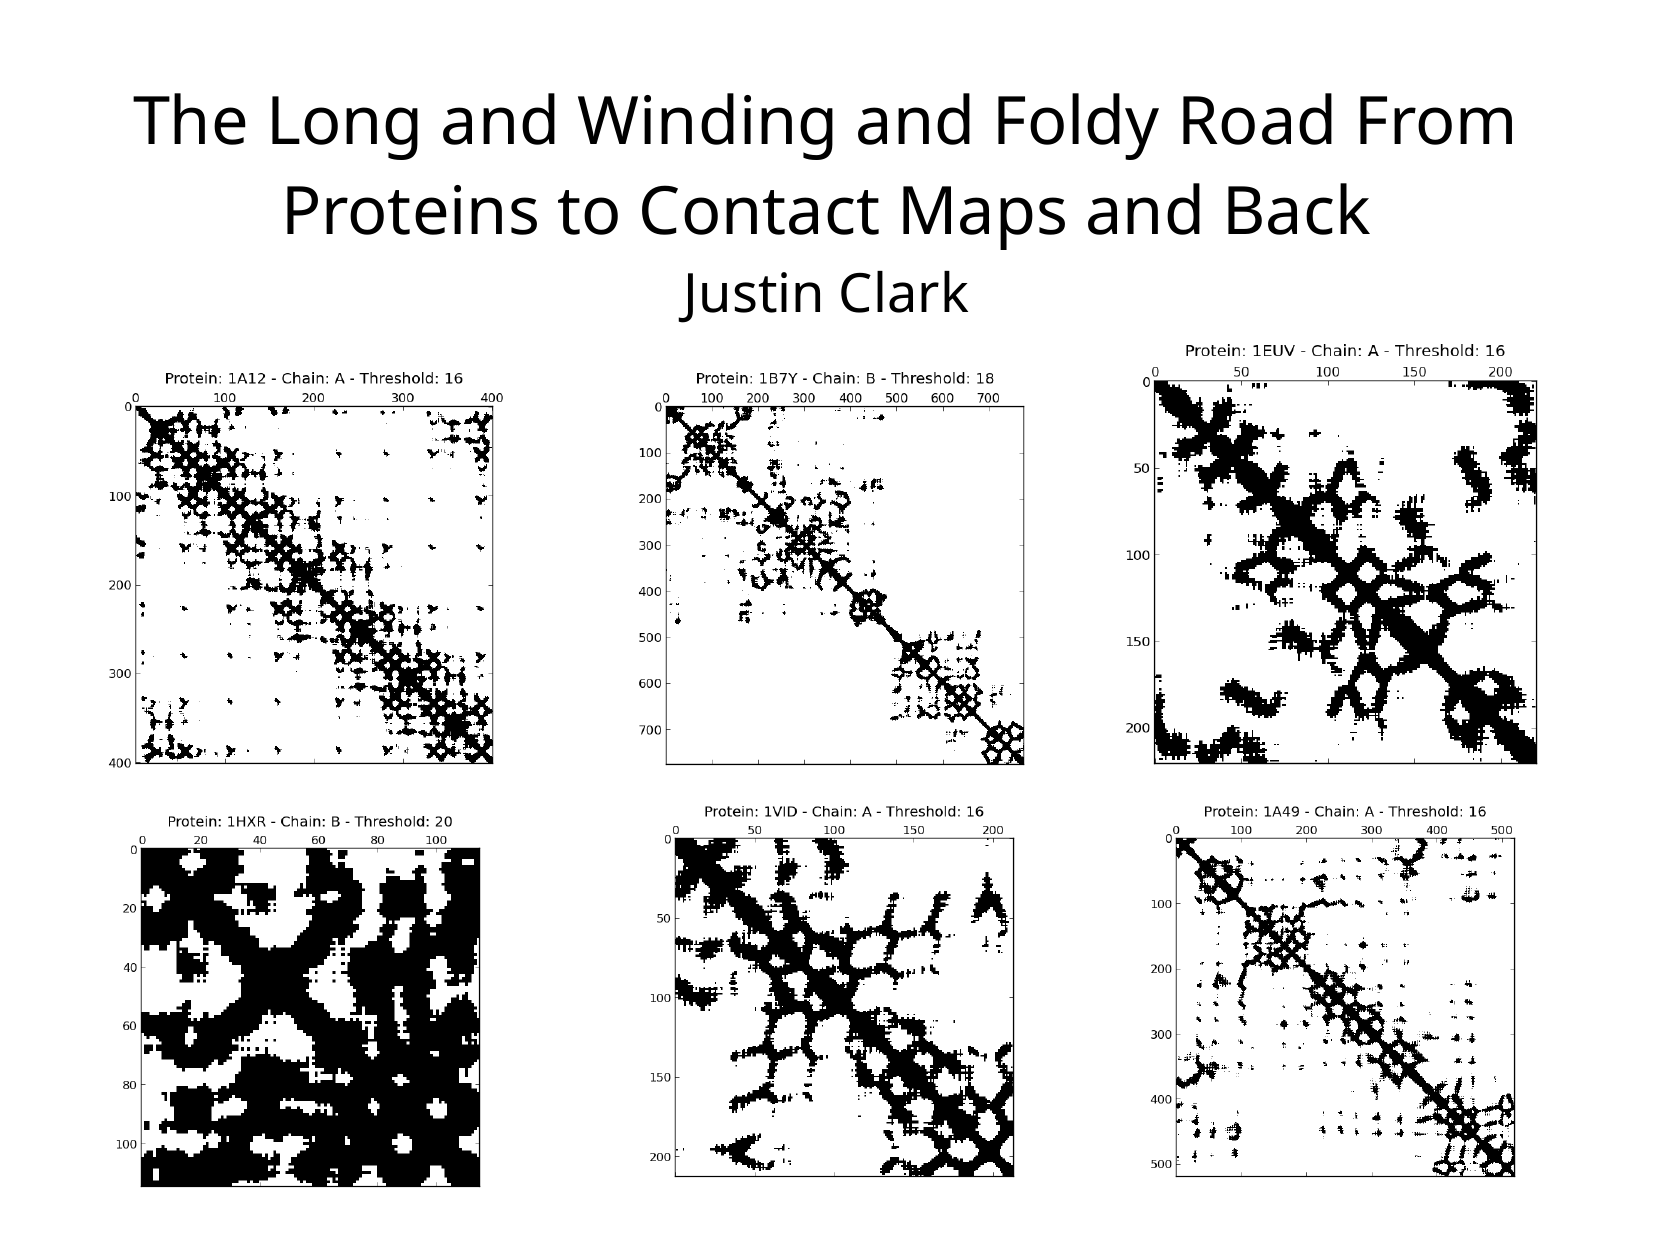

# The Long and Winding and Foldy Road From Proteins to Contact Maps and Back Justin Clark